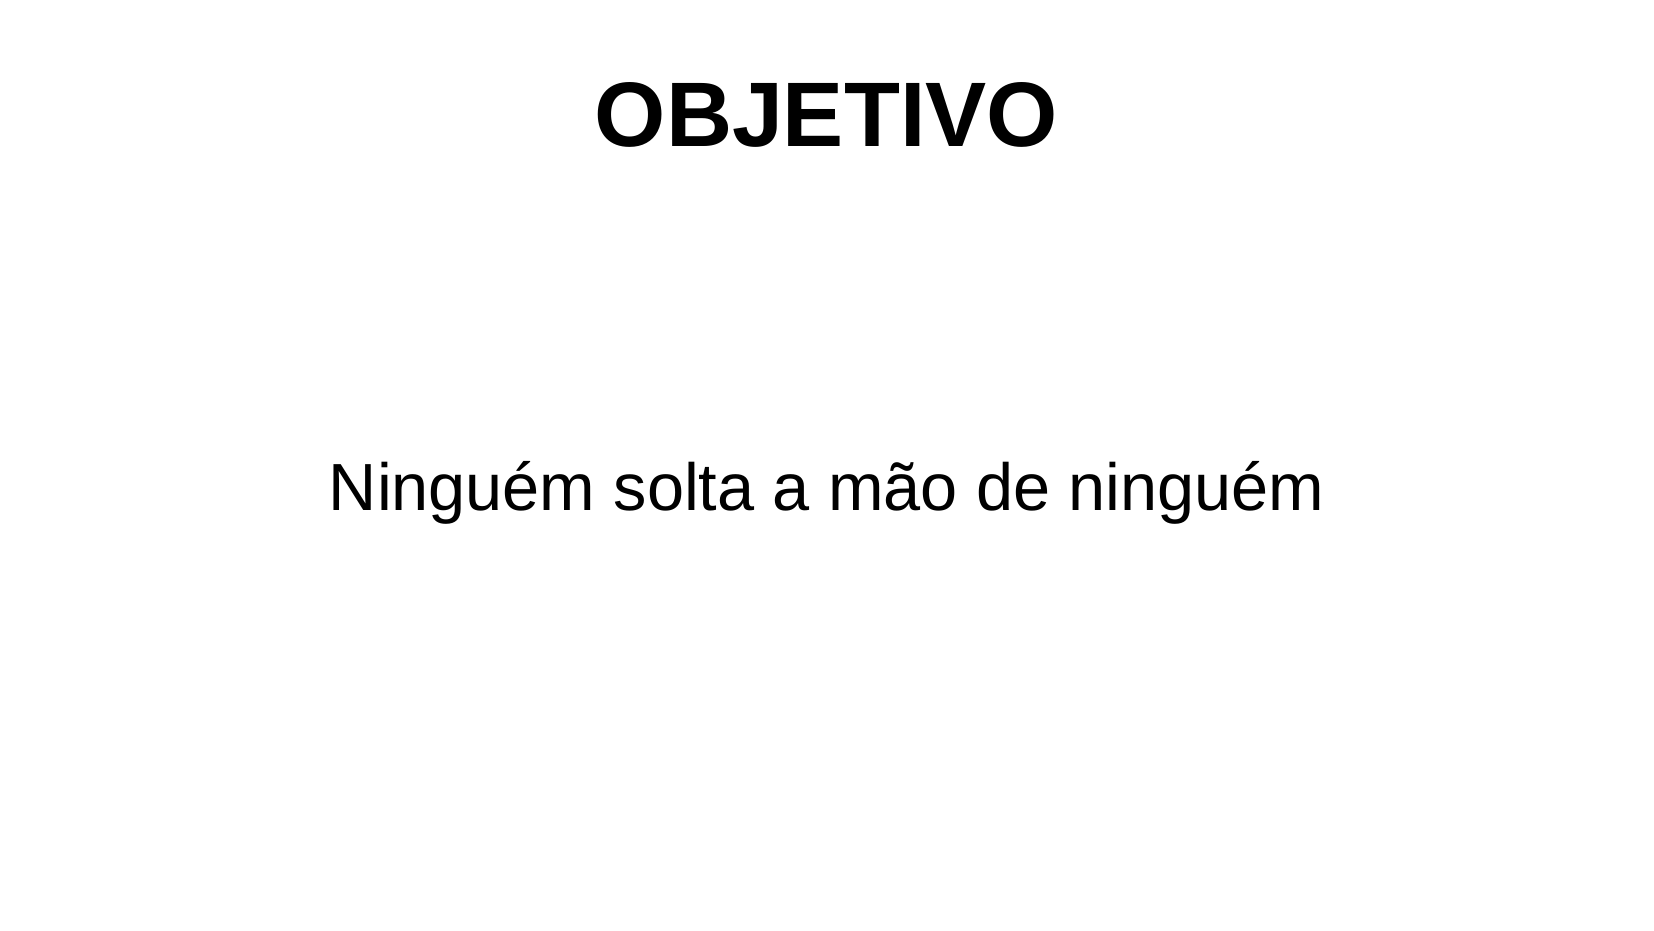

# OBJETIVO
Ninguém solta a mão de ninguém